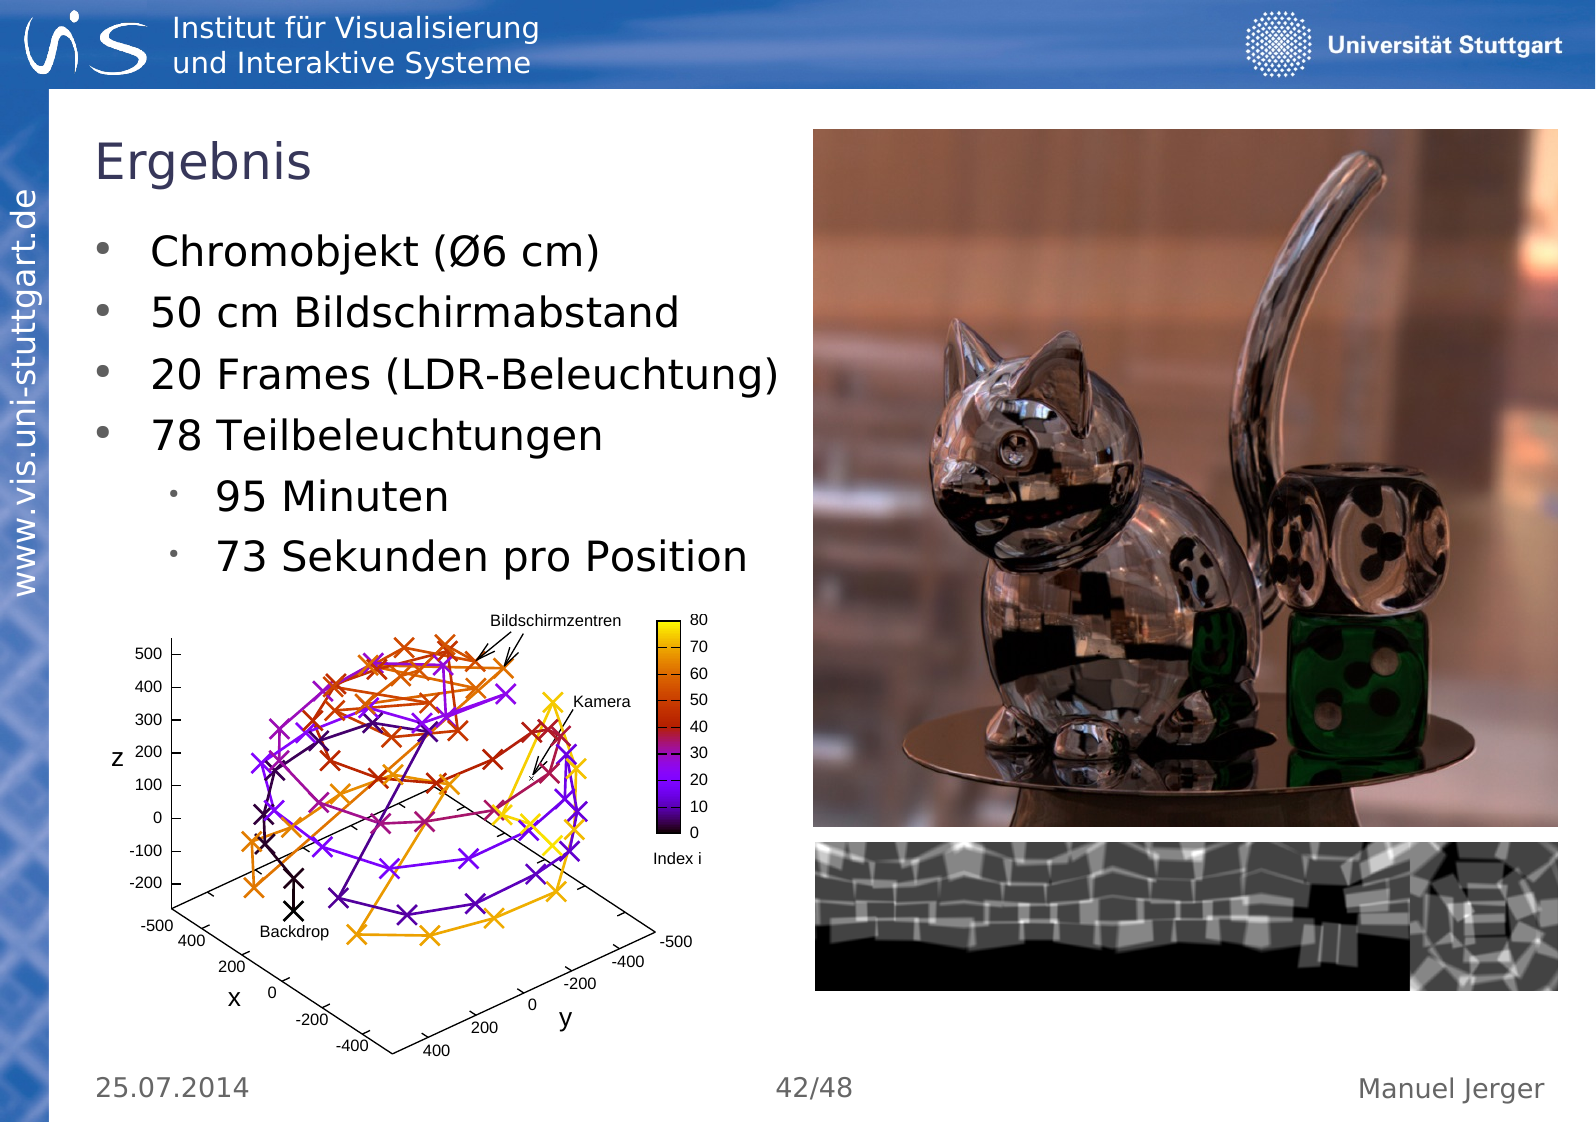

# Ergebnis
Chromobjekt (Ø6 cm)
50 cm Bildschirmabstand
20 Frames (LDR-Beleuchtung)
78 Teilbeleuchtungen
95 Minuten
73 Sekunden pro Position